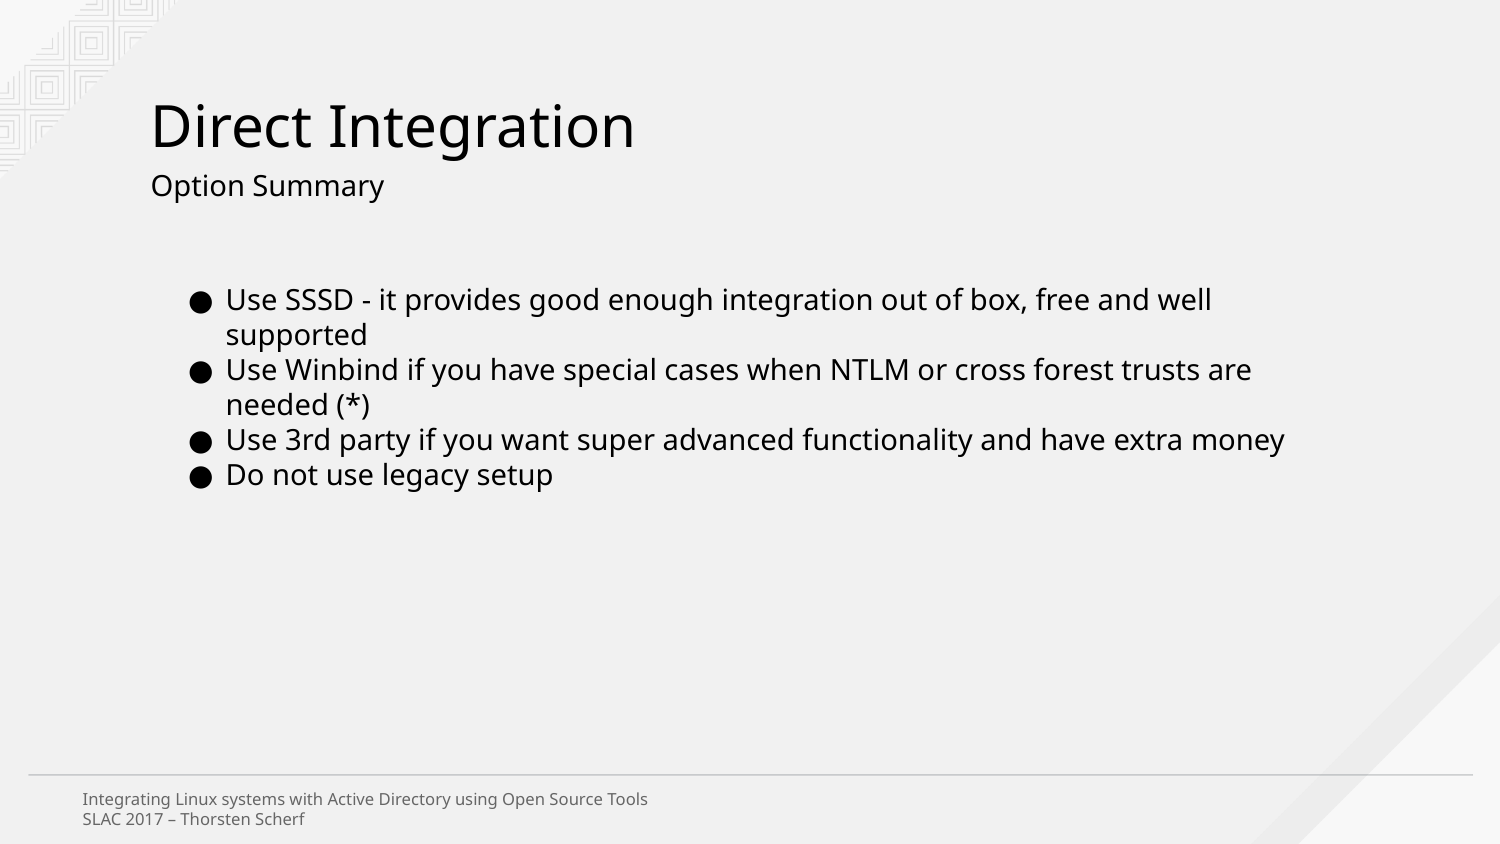

Direct Integration
Option Summary
# Use SSSD - it provides good enough integration out of box, free and well supported
Use Winbind if you have special cases when NTLM or cross forest trusts are needed (*)
Use 3rd party if you want super advanced functionality and have extra money
Do not use legacy setup